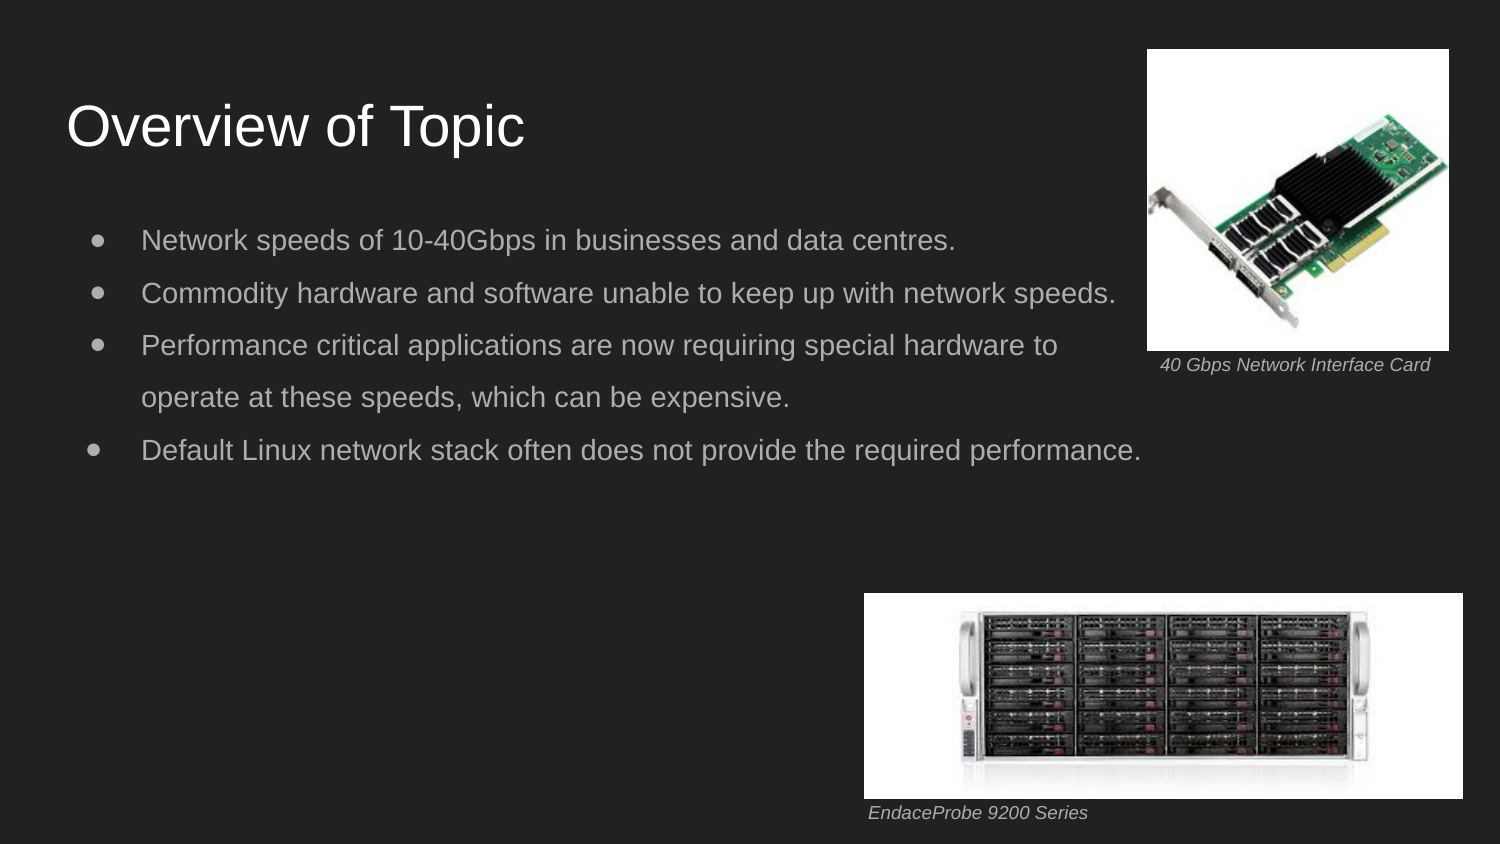

# Overview of Topic
Network speeds of 10-40Gbps in businesses and data centres.
Commodity hardware and software unable to keep up with network speeds.
Performance critical applications are now requiring special hardware to operate at these speeds, which can be expensive.
Default Linux network stack often does not provide the required performance.
40 Gbps Network Interface Card
EndaceProbe 9200 Series